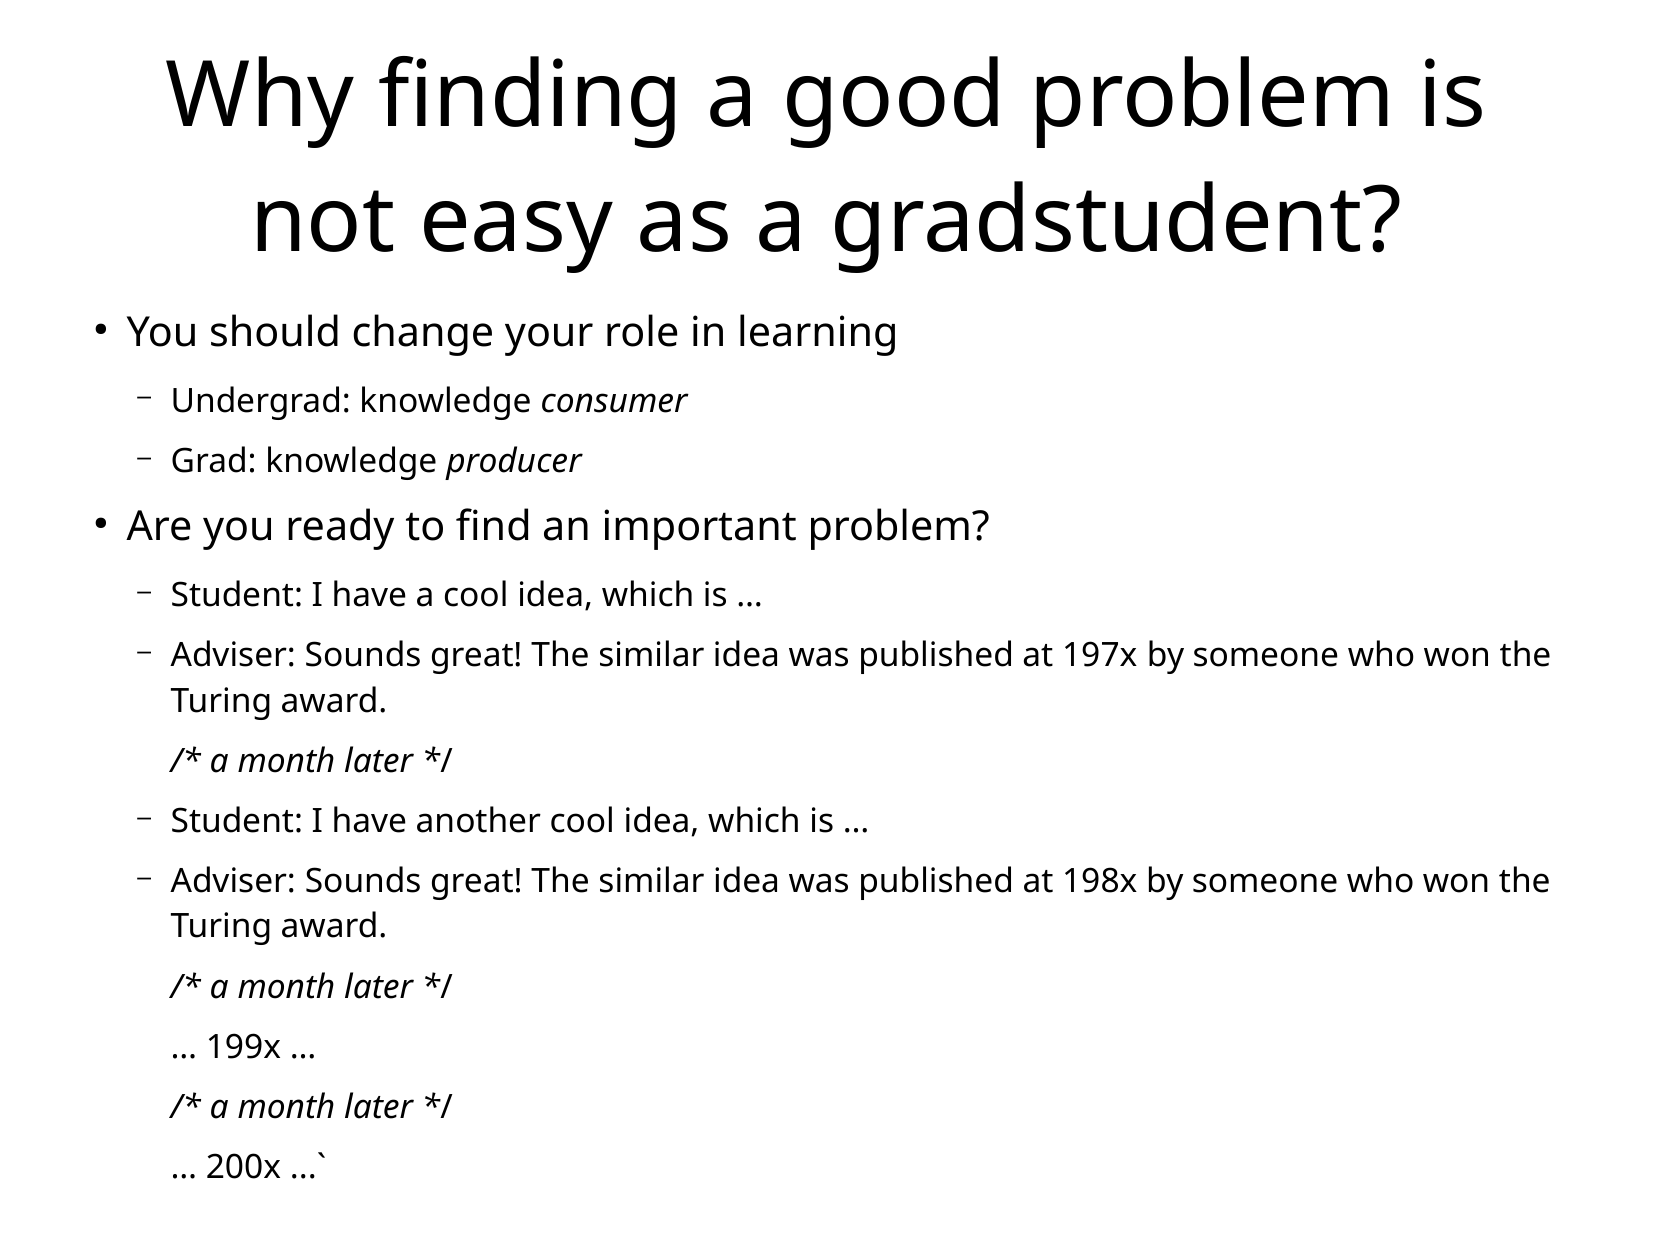

# Why finding a good problem is not easy as a gradstudent?
You should change your role in learning
Undergrad: knowledge consumer
Grad: knowledge producer
Are you ready to find an important problem?
Student: I have a cool idea, which is …
Adviser: Sounds great! The similar idea was published at 197x by someone who won the Turing award.
/* a month later */
Student: I have another cool idea, which is …
Adviser: Sounds great! The similar idea was published at 198x by someone who won the Turing award.
/* a month later */
… 199x …
/* a month later */
… 200x ...`